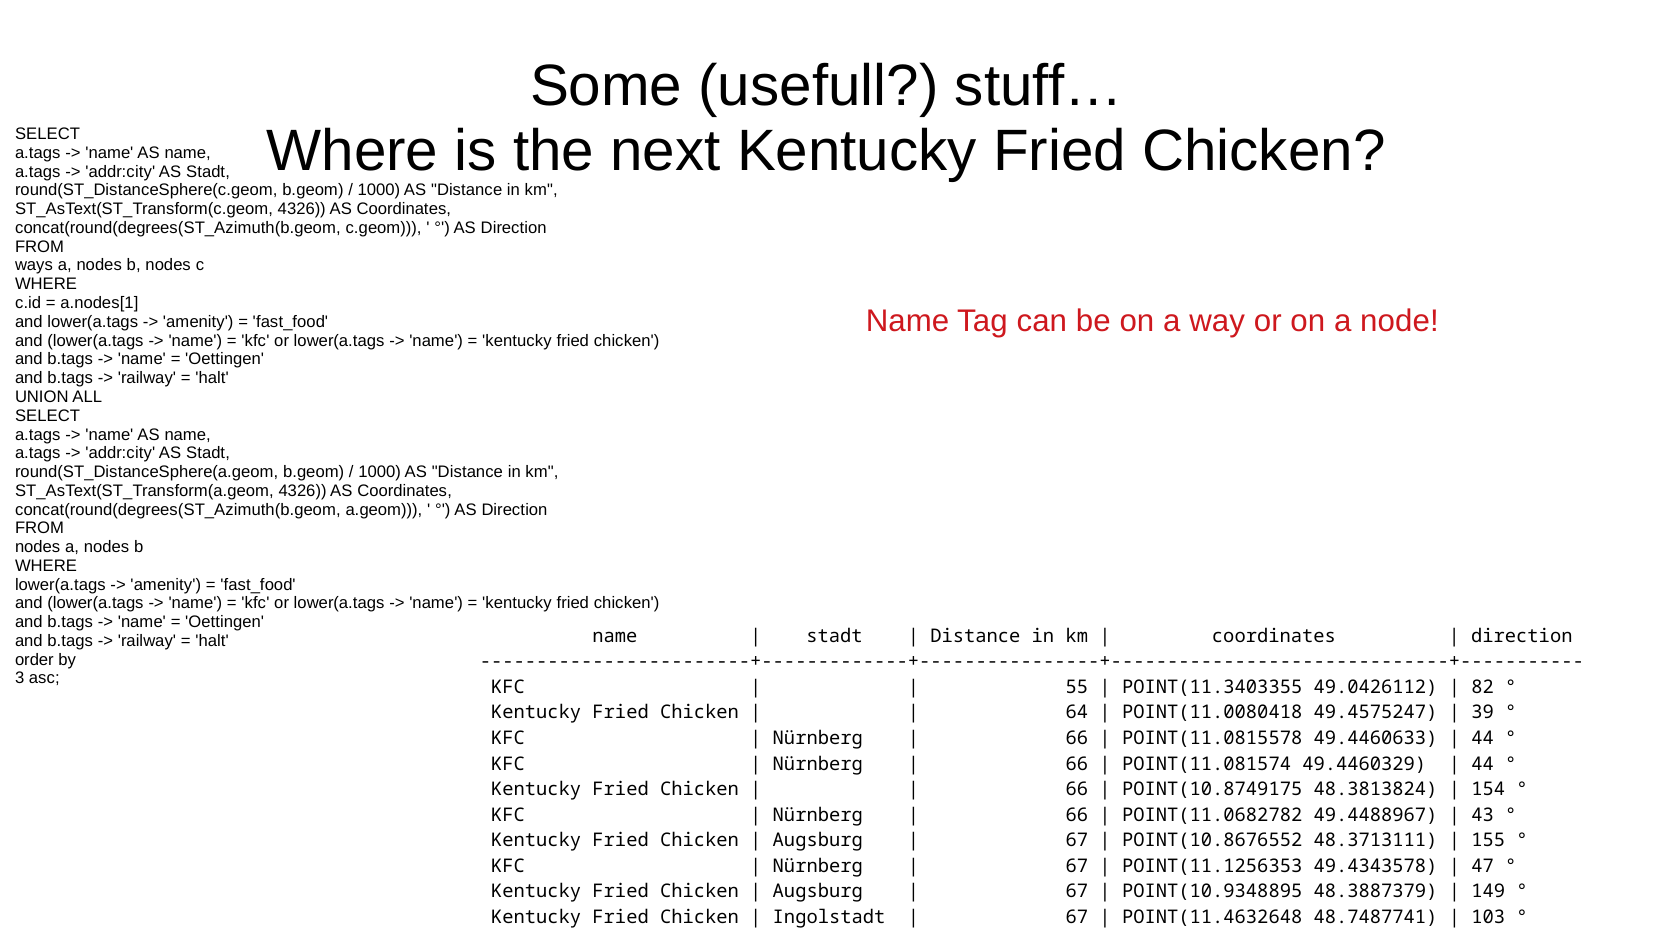

# Some (usefull?) stuff… Where is the next Kentucky Fried Chicken?
SELECT
a.tags -> 'name' AS name,
a.tags -> 'addr:city' AS Stadt,
round(ST_DistanceSphere(c.geom, b.geom) / 1000) AS "Distance in km",
ST_AsText(ST_Transform(c.geom, 4326)) AS Coordinates,
concat(round(degrees(ST_Azimuth(b.geom, c.geom))), ' °') AS Direction
FROM
ways a, nodes b, nodes c
WHERE
c.id = a.nodes[1]
and lower(a.tags -> 'amenity') = 'fast_food'
and (lower(a.tags -> 'name') = 'kfc' or lower(a.tags -> 'name') = 'kentucky fried chicken')
and b.tags -> 'name' = 'Oettingen'
and b.tags -> 'railway' = 'halt'
UNION ALL
SELECT
a.tags -> 'name' AS name,
a.tags -> 'addr:city' AS Stadt,
round(ST_DistanceSphere(a.geom, b.geom) / 1000) AS "Distance in km",
ST_AsText(ST_Transform(a.geom, 4326)) AS Coordinates,
concat(round(degrees(ST_Azimuth(b.geom, a.geom))), ' °') AS Direction
FROM
nodes a, nodes b
WHERE
lower(a.tags -> 'amenity') = 'fast_food'
and (lower(a.tags -> 'name') = 'kfc' or lower(a.tags -> 'name') = 'kentucky fried chicken')
and b.tags -> 'name' = 'Oettingen'
and b.tags -> 'railway' = 'halt'
order by
3 asc;
Name Tag can be on a way or on a node!
 name | stadt | Distance in km | coordinates | direction
------------------------+-------------+----------------+------------------------------+-----------
 KFC | | 55 | POINT(11.3403355 49.0426112) | 82 °
 Kentucky Fried Chicken | | 64 | POINT(11.0080418 49.4575247) | 39 °
 KFC | Nürnberg | 66 | POINT(11.0815578 49.4460633) | 44 °
 KFC | Nürnberg | 66 | POINT(11.081574 49.4460329) | 44 °
 Kentucky Fried Chicken | | 66 | POINT(10.8749175 48.3813824) | 154 °
 KFC | Nürnberg | 66 | POINT(11.0682782 49.4488967) | 43 °
 Kentucky Fried Chicken | Augsburg | 67 | POINT(10.8676552 48.3713111) | 155 °
 KFC | Nürnberg | 67 | POINT(11.1256353 49.4343578) | 47 °
 Kentucky Fried Chicken | Augsburg | 67 | POINT(10.9348895 48.3887379) | 149 °
 Kentucky Fried Chicken | Ingolstadt | 67 | POINT(11.4632648 48.7487741) | 103 °
 KFC | Neu-Ulm | 74 | POINT(10.021679 48.3955108) | 226 °